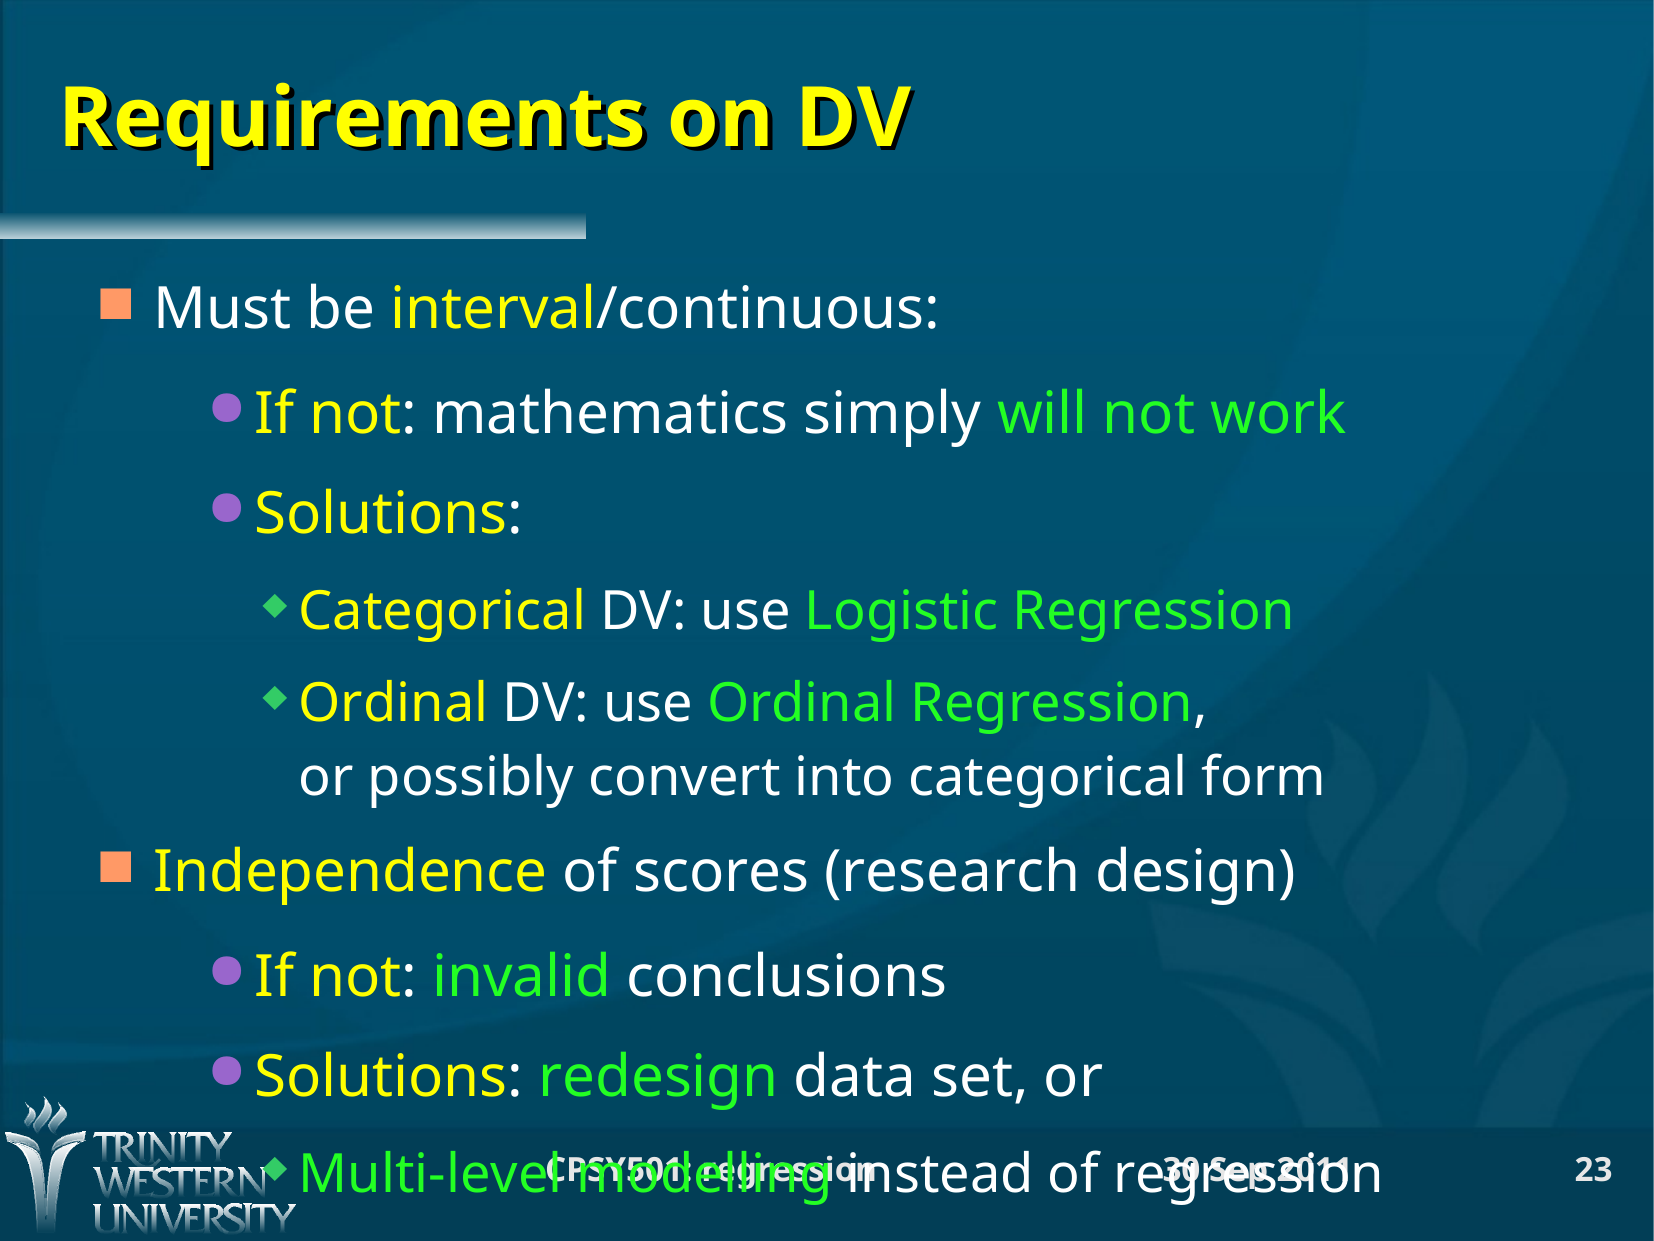

# Requirements on DV
Must be interval/continuous:
If not: mathematics simply will not work
Solutions:
Categorical DV: use Logistic Regression
Ordinal DV: use Ordinal Regression,
or possibly convert into categorical form
Independence of scores (research design)
If not: invalid conclusions
Solutions: redesign data set, or
Multi-level modelling instead of regression
CPSY501: regression
30 Sep 2011
23